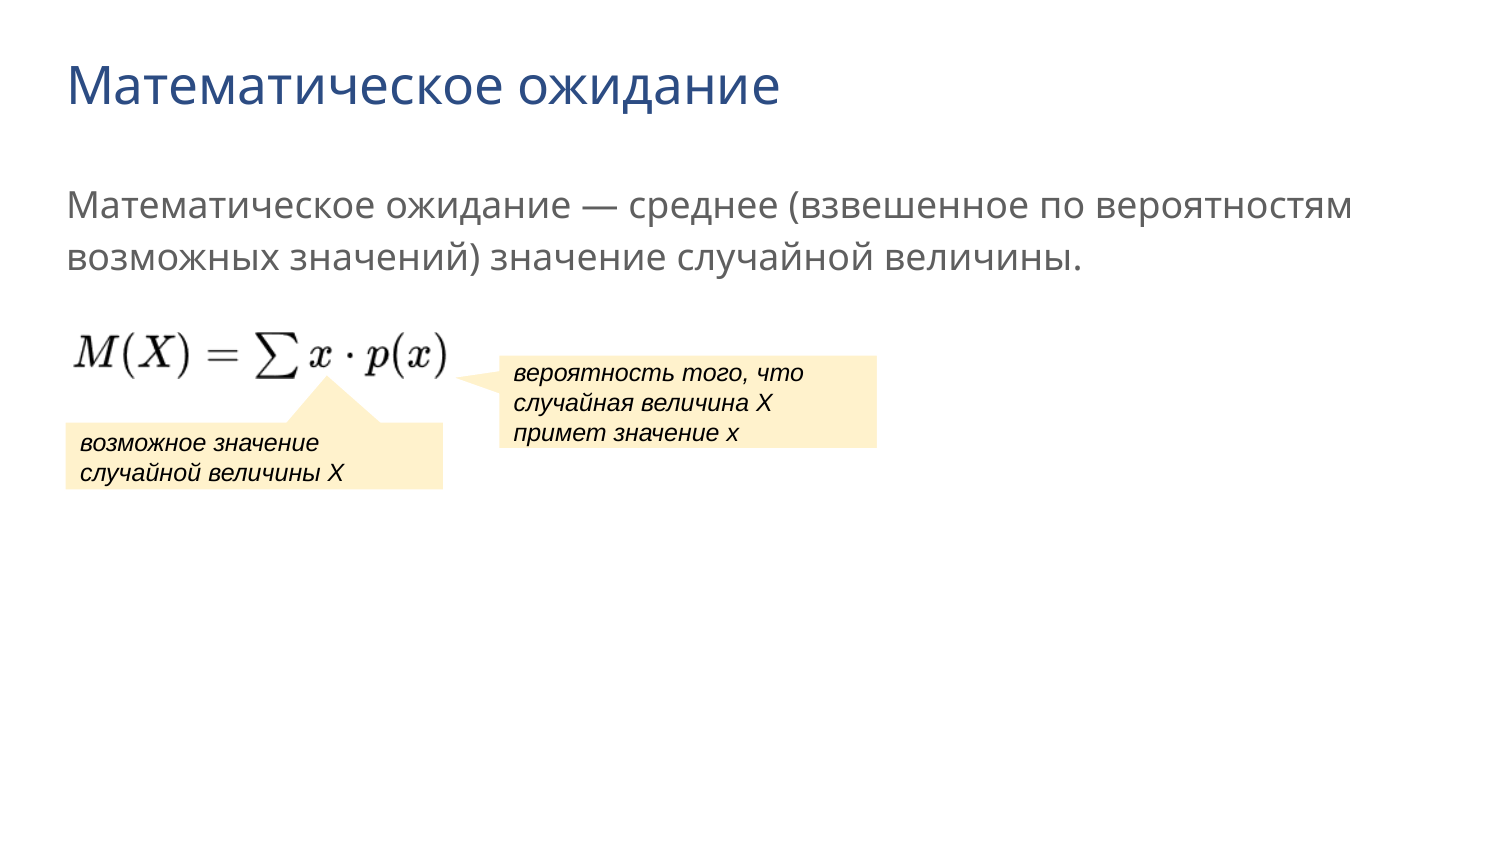

# Математическое ожидание
Математическое ожидание — среднее (взвешенное по вероятностям возможных значений) значение случайной величины.
вероятность того, что случайная величина Х примет значение x
возможное значение случайной величины X